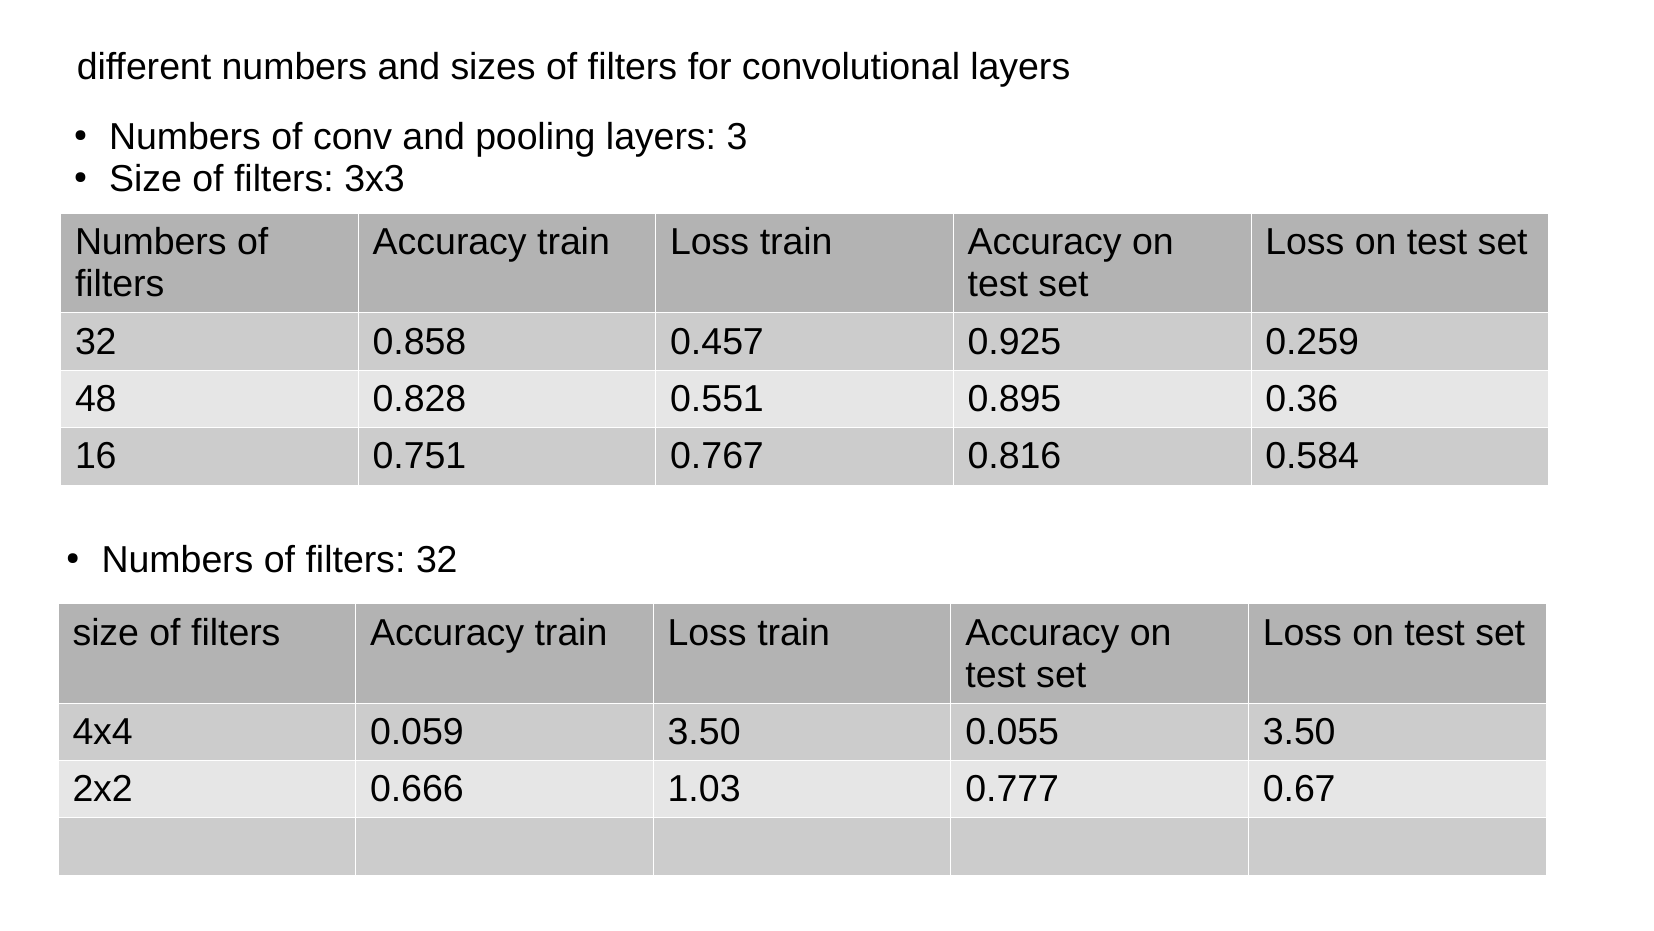

# different numbers and sizes of filters for convolutional layers
Numbers of conv and pooling layers: 3
Size of filters: 3x3
| Numbers of filters | Accuracy train | Loss train | Accuracy on test set | Loss on test set |
| --- | --- | --- | --- | --- |
| 32 | 0.858 | 0.457 | 0.925 | 0.259 |
| 48 | 0.828 | 0.551 | 0.895 | 0.36 |
| 16 | 0.751 | 0.767 | 0.816 | 0.584 |
Numbers of filters: 32
| size of filters | Accuracy train | Loss train | Accuracy on test set | Loss on test set |
| --- | --- | --- | --- | --- |
| 4x4 | 0.059 | 3.50 | 0.055 | 3.50 |
| 2x2 | 0.666 | 1.03 | 0.777 | 0.67 |
| | | | | |